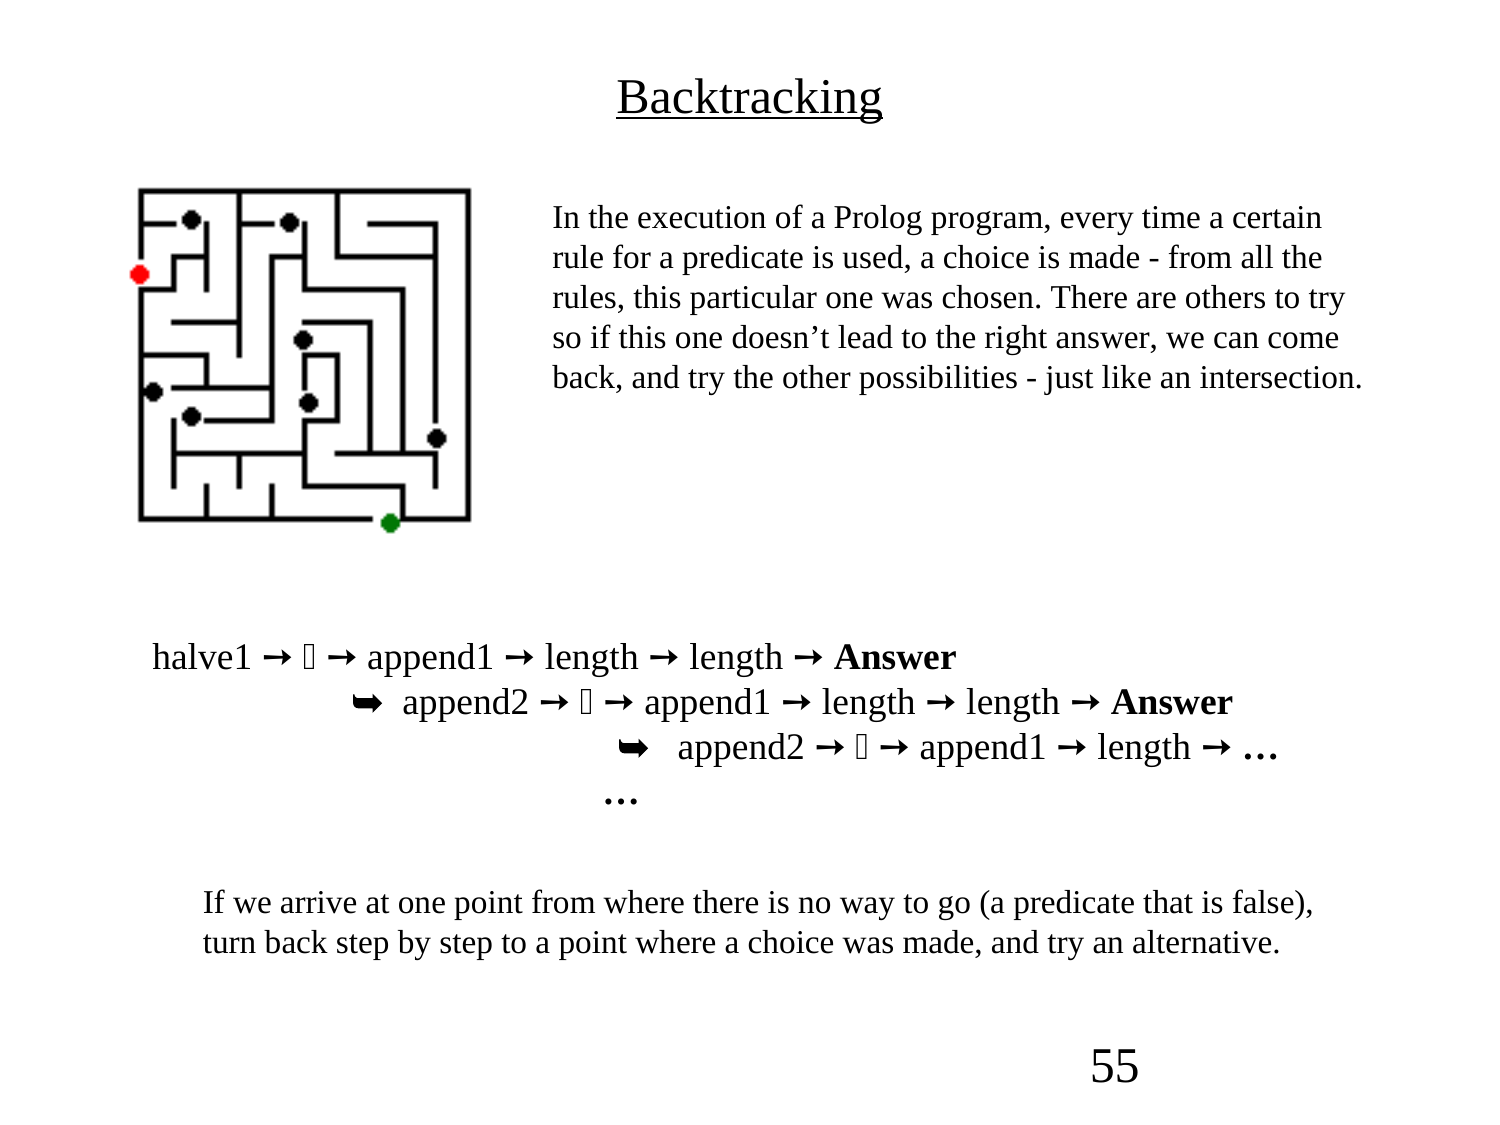

# Backtracking
In the execution of a Prolog program, every time a certain
rule for a predicate is used, a choice is made - from all the
rules, this particular one was chosen. There are others to try
so if this one doesn’t lead to the right answer, we can come
back, and try the other possibilities - just like an intersection.
halve1    append1  length  length  Answer
  append2    append1  length  length  Answer
  append2    append1  length  …
			…
If we arrive at one point from where there is no way to go (a predicate that is false),
turn back step by step to a point where a choice was made, and try an alternative.
55